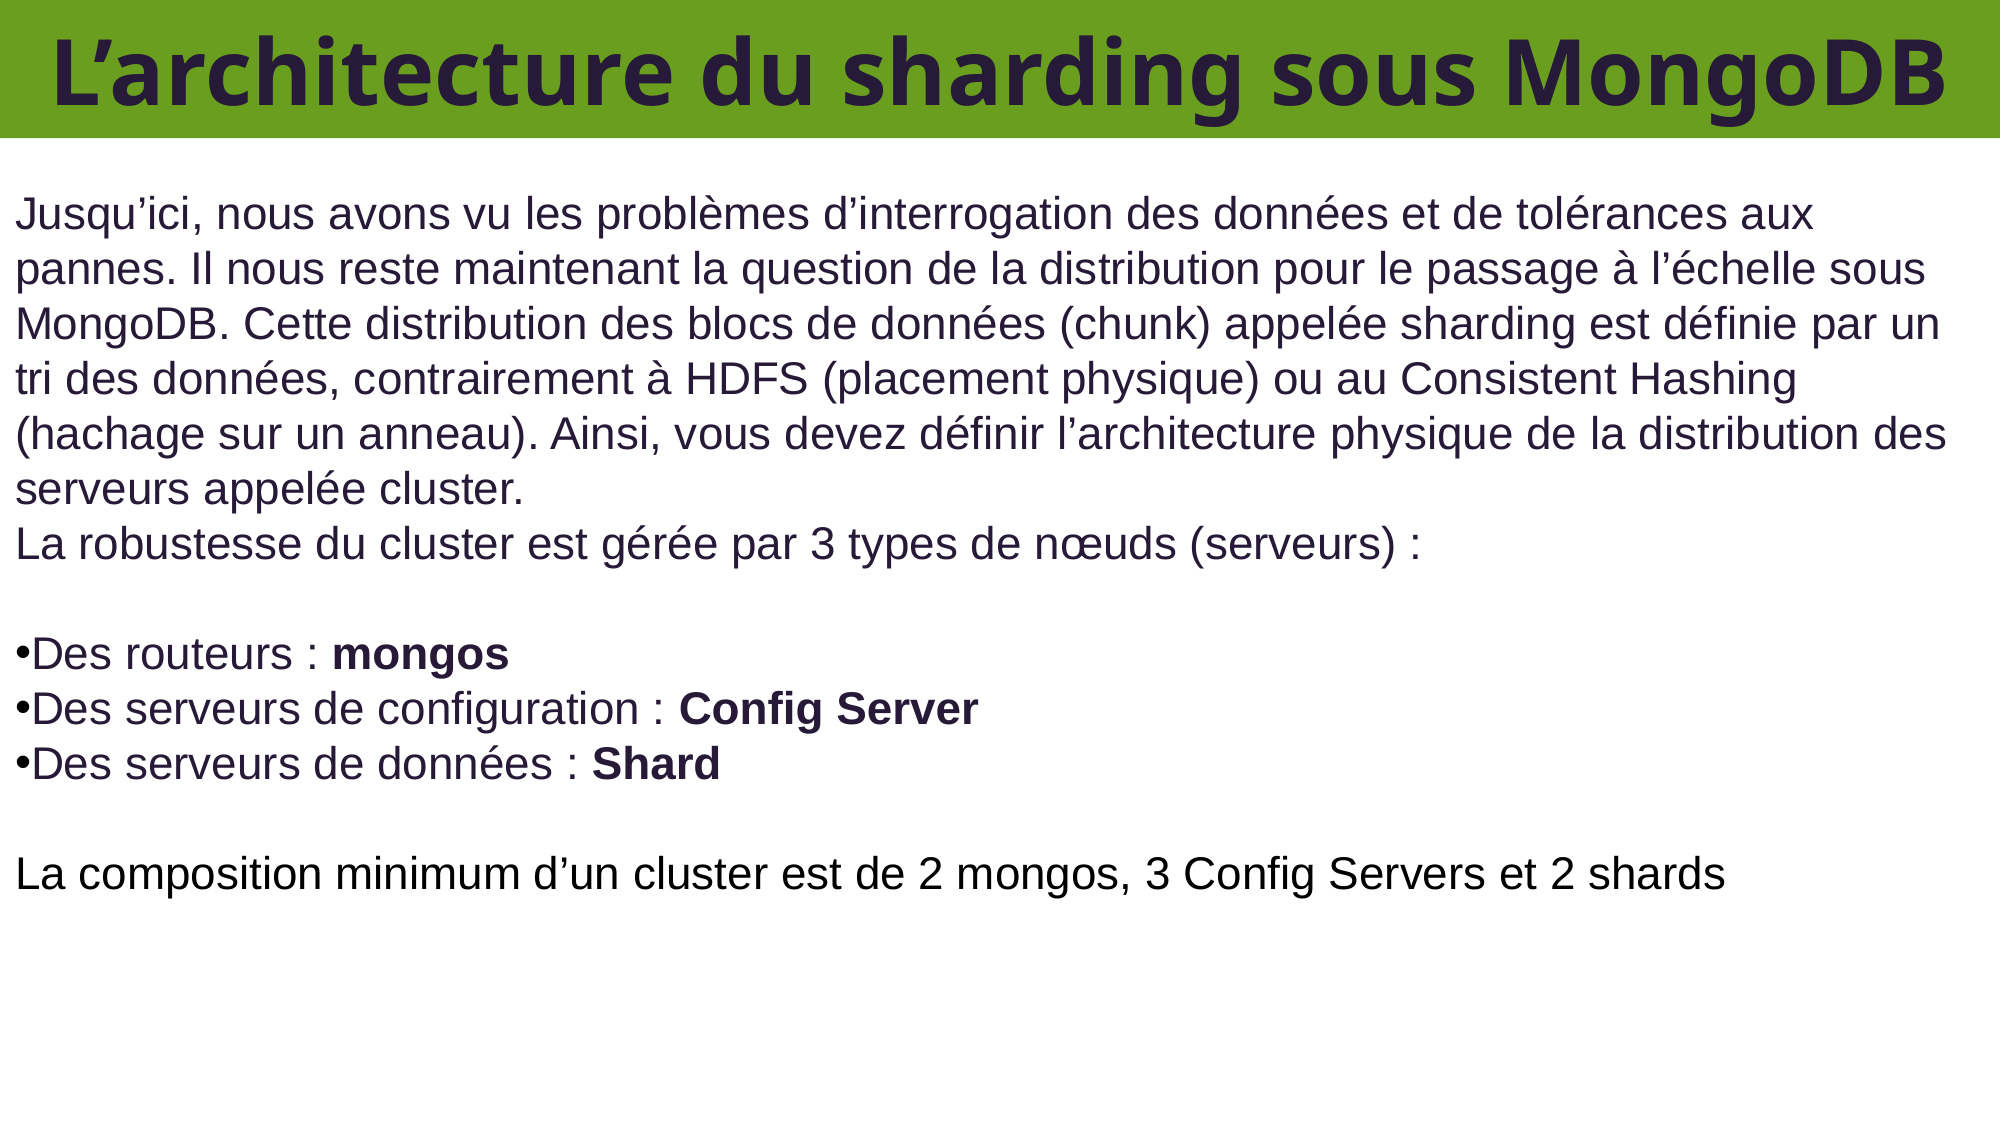

L’architecture du sharding sous MongoDB
Jusqu’ici, nous avons vu les problèmes d’interrogation des données et de tolérances aux pannes. Il nous reste maintenant la question de la distribution pour le passage à l’échelle sous MongoDB. Cette distribution des blocs de données (chunk) appelée sharding est définie par un tri des données, contrairement à HDFS (placement physique) ou au Consistent Hashing (hachage sur un anneau). Ainsi, vous devez définir l’architecture physique de la distribution des serveurs appelée cluster.
La robustesse du cluster est gérée par 3 types de nœuds (serveurs) :
Des routeurs : mongos
Des serveurs de configuration : Config Server
Des serveurs de données : Shard
La composition minimum d’un cluster est de 2 mongos, 3 Config Servers et 2 shards